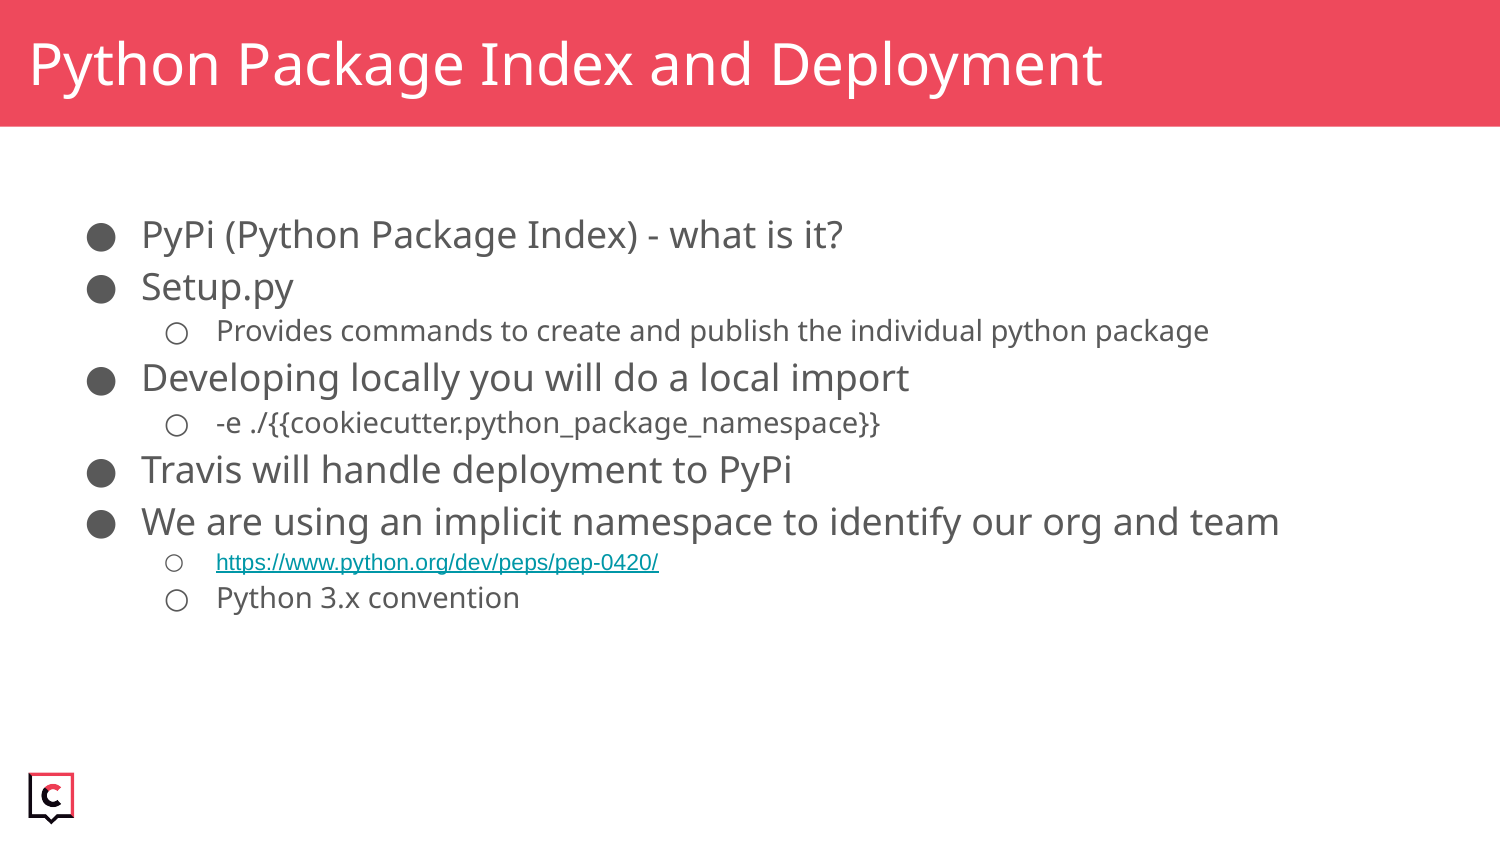

# Python Package Index and Deployment
PyPi (Python Package Index) - what is it?
Setup.py
Provides commands to create and publish the individual python package
Developing locally you will do a local import
-e ./{{cookiecutter.python_package_namespace}}
Travis will handle deployment to PyPi
We are using an implicit namespace to identify our org and team
https://www.python.org/dev/peps/pep-0420/
Python 3.x convention